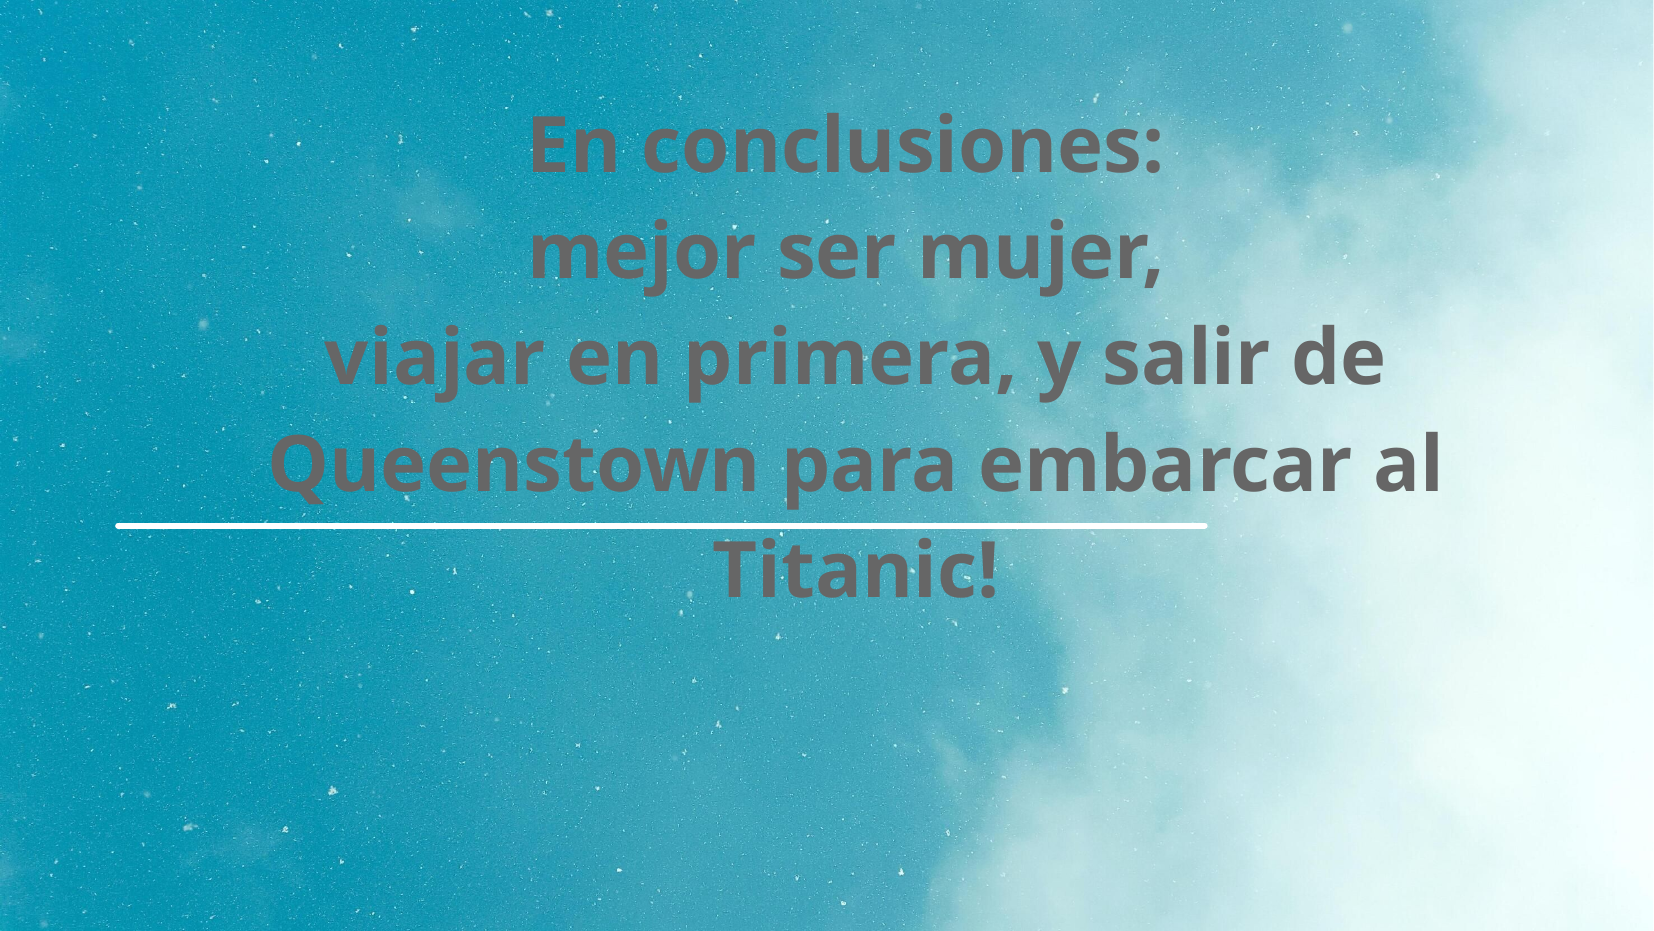

# En conclusiones: mejor ser mujer, viajar en primera, y salir de Queenstown para embarcar al Titanic!